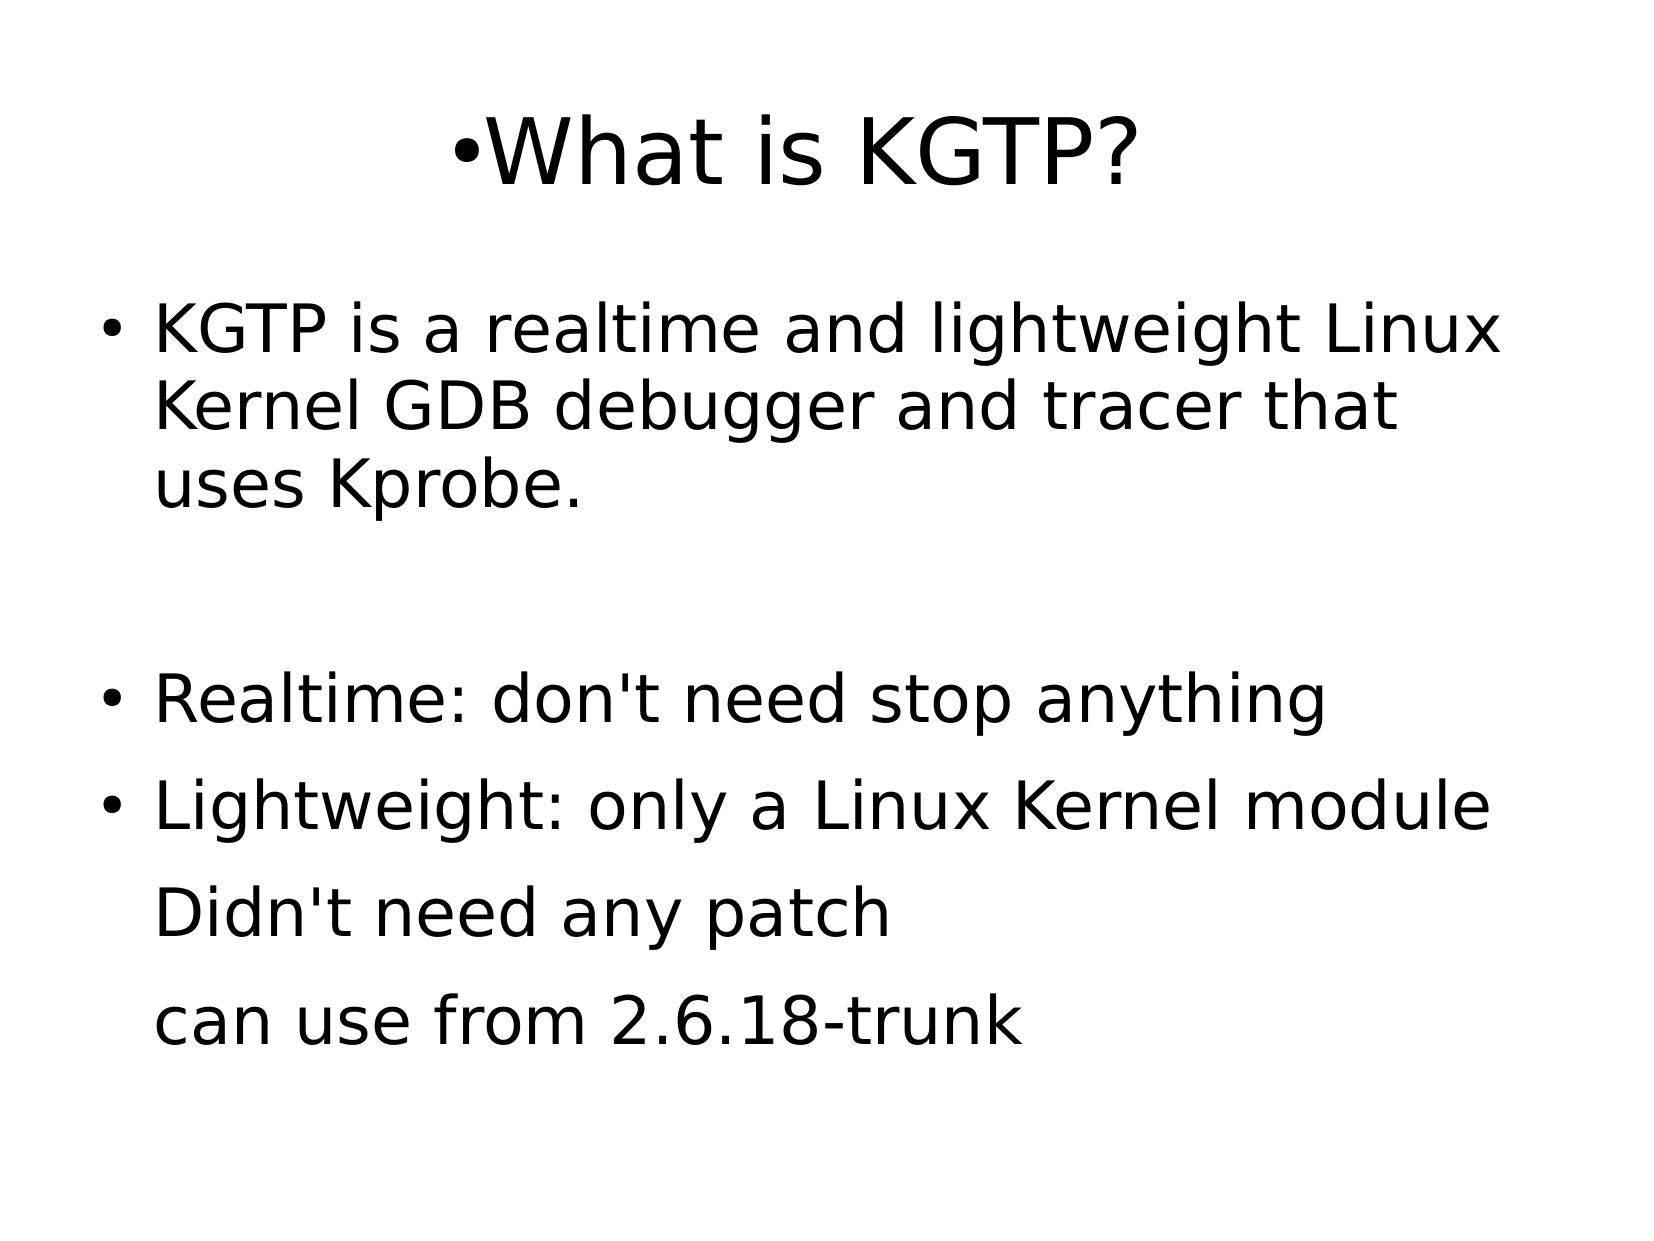

# What is KGTP?
KGTP is a realtime and lightweight Linux Kernel GDB debugger and tracer that uses Kprobe.
Realtime: don't need stop anything
Lightweight: only a Linux Kernel module
Didn't need any patch
can use from 2.6.18-trunk